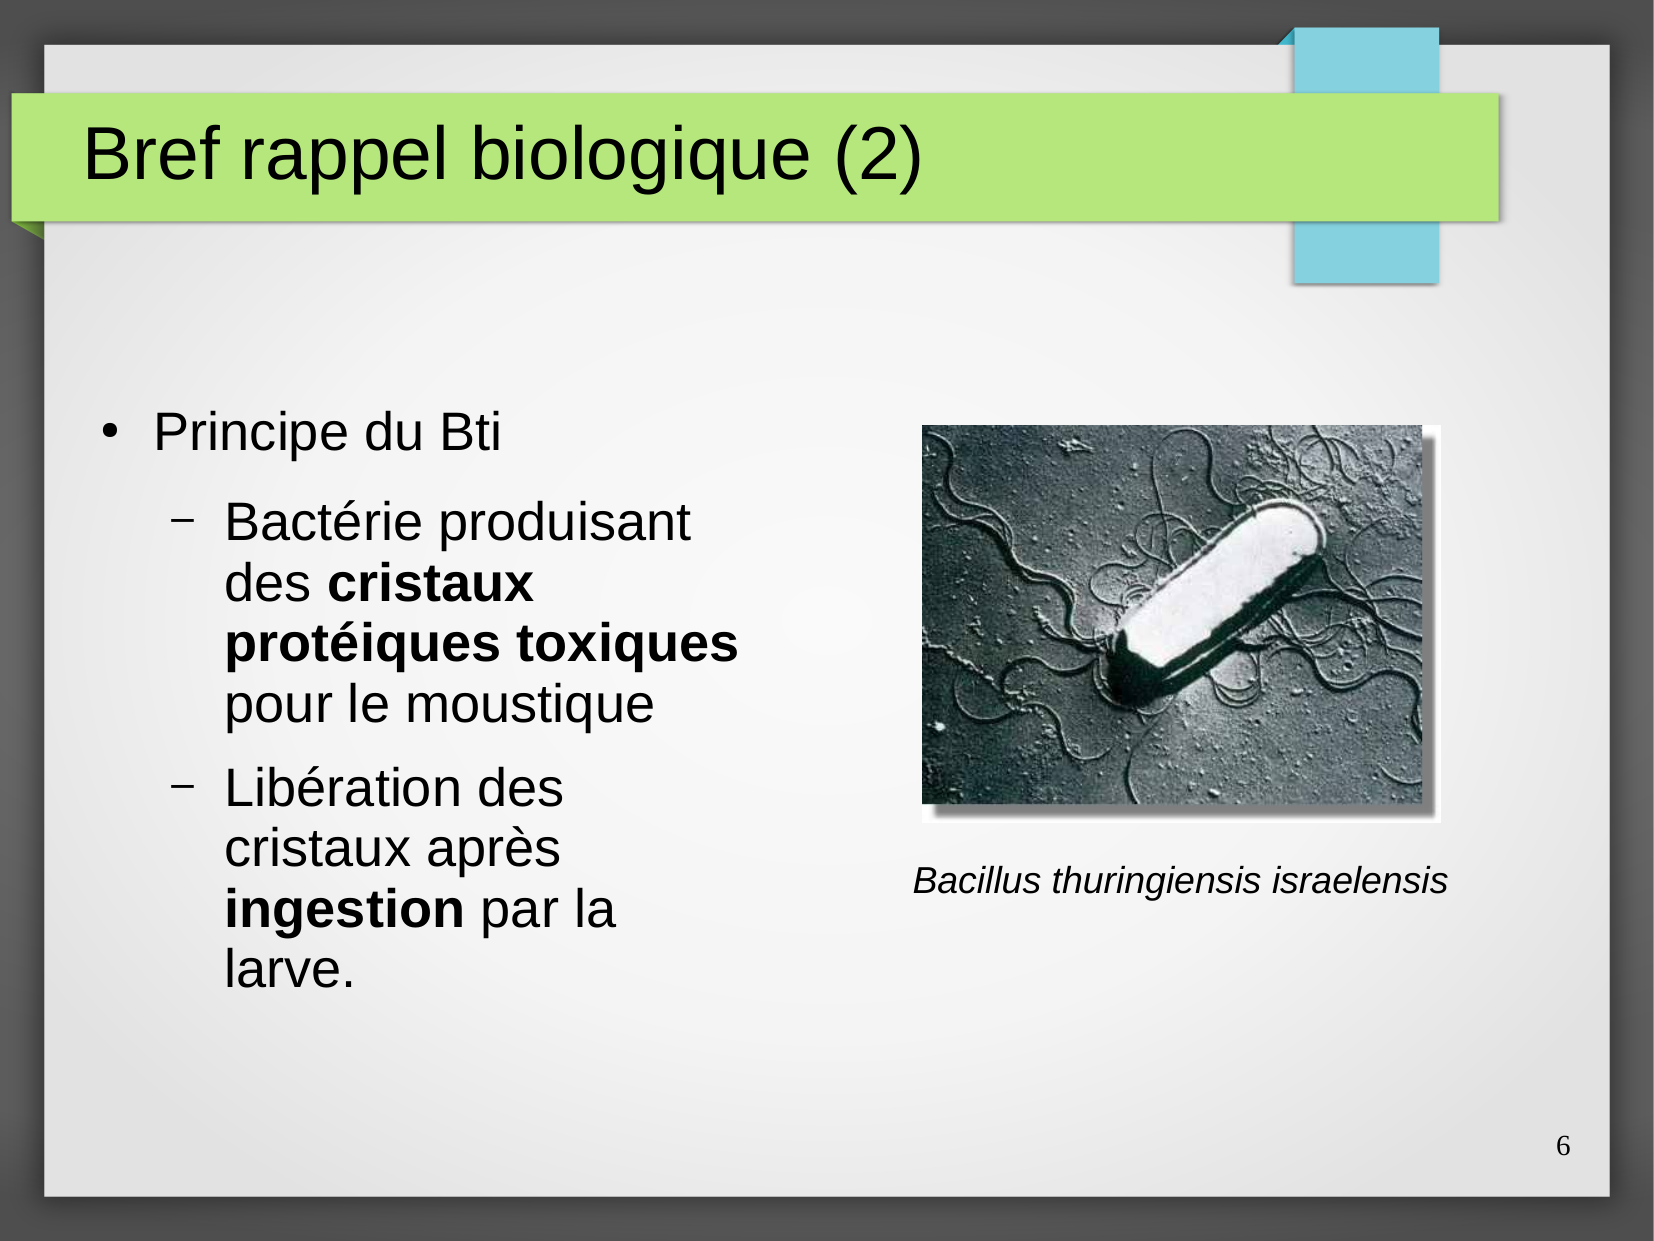

# Bref rappel biologique (2)
Principe du Bti
Bactérie produisant des cristaux protéiques toxiques pour le moustique
Libération des cristaux après ingestion par la larve.
Bacillus thuringiensis israelensis
6